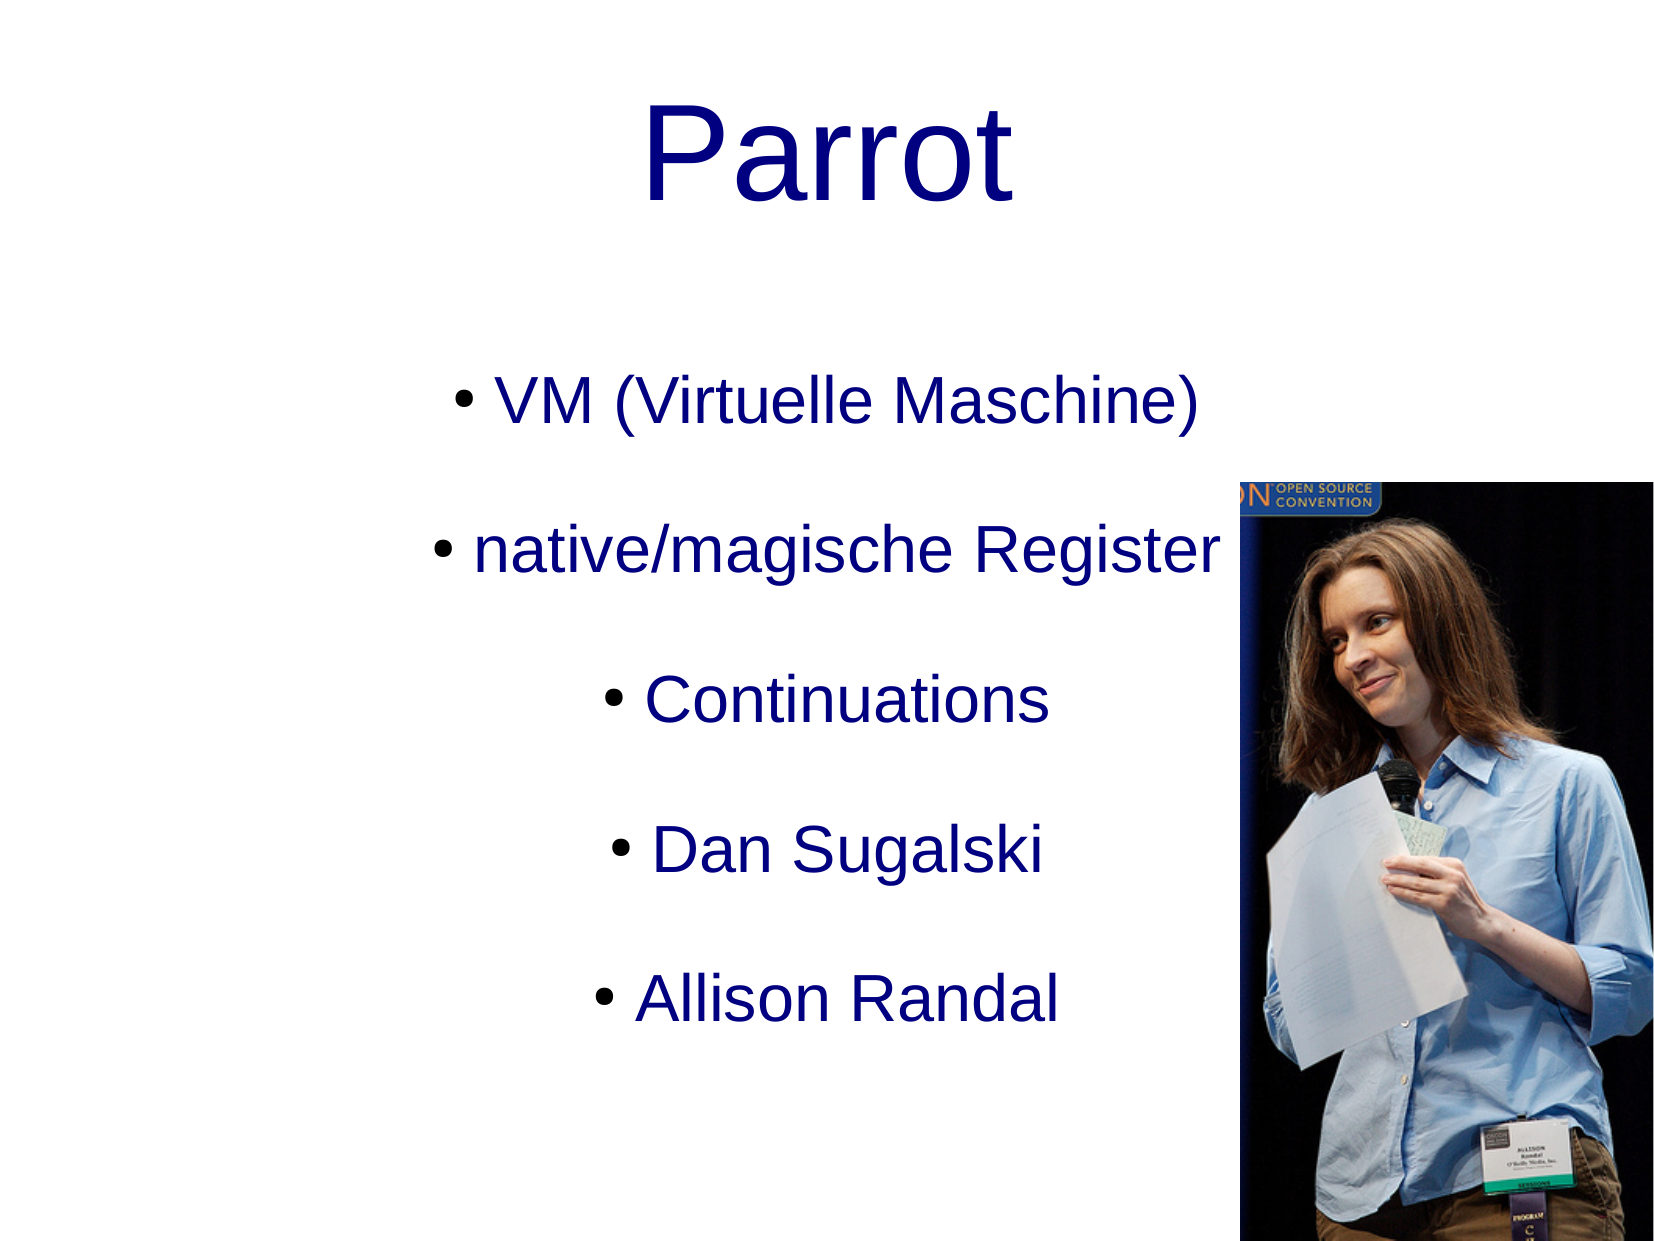

# Parrot
 VM (Virtuelle Maschine)
 native/magische Register
 Continuations
 Dan Sugalski
 Allison Randal